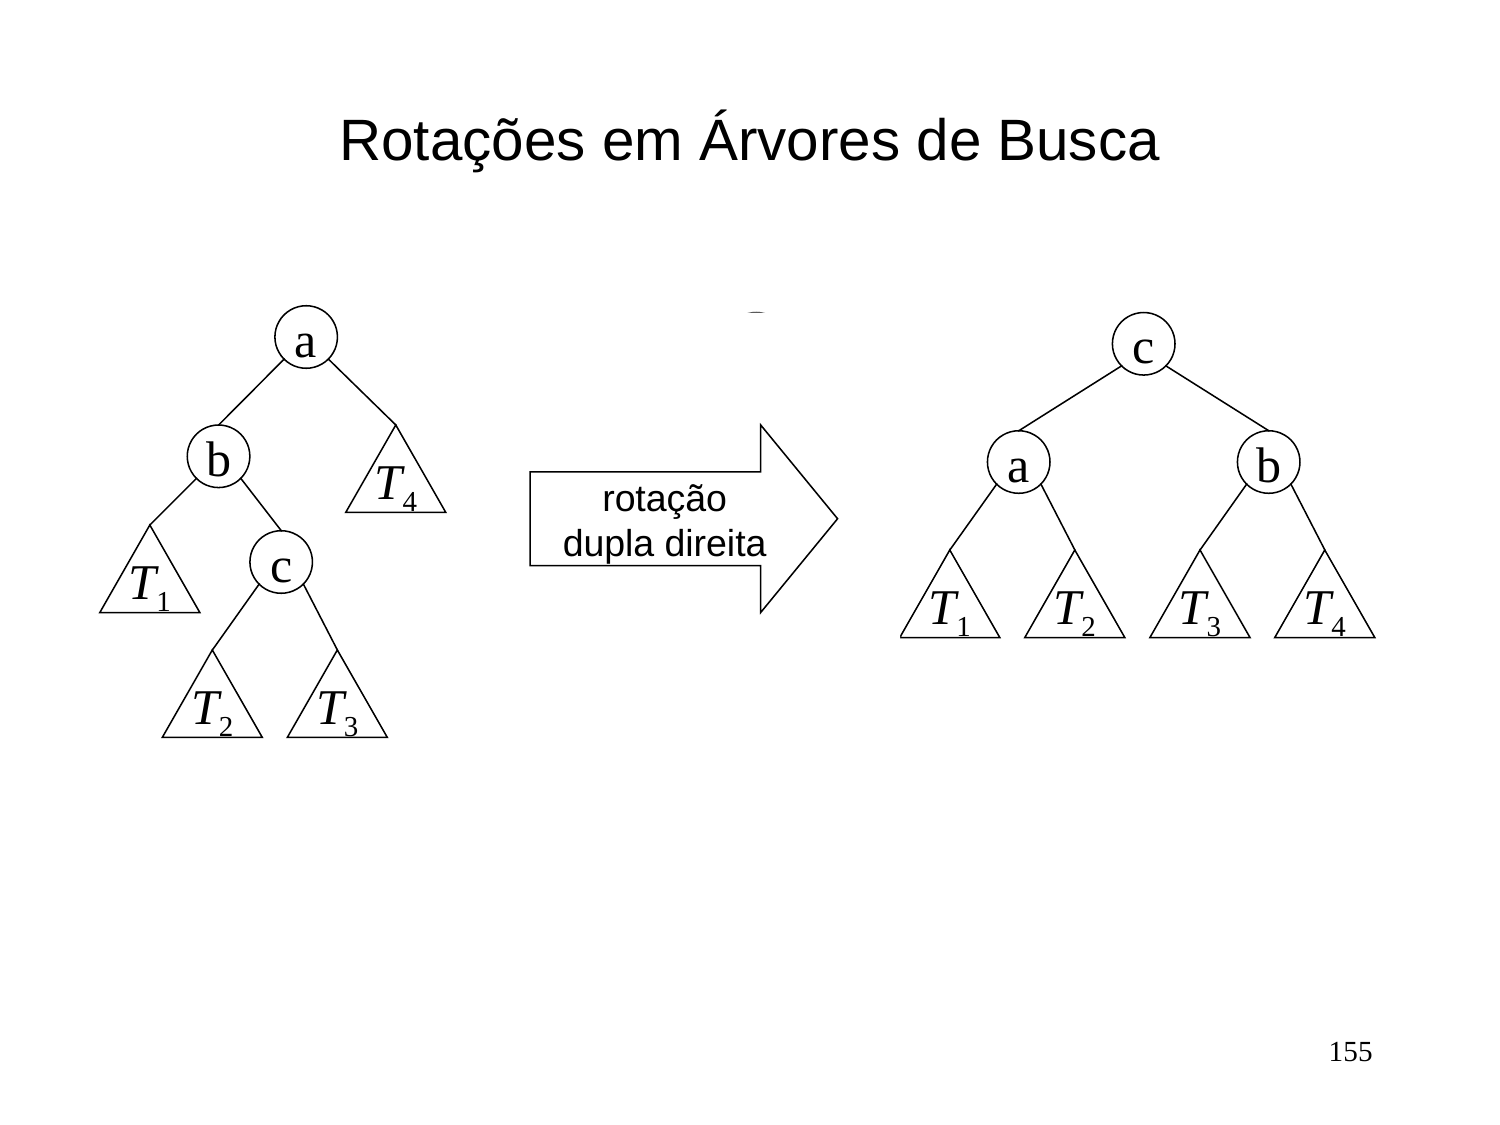

# Rotações em Árvores de Busca
a
b
T4
T1
c
T2
T3
rotação
dupla direita
a
c
T4
T3
b
T1
T2
c
a
b
T1
T2
T3
T4
155